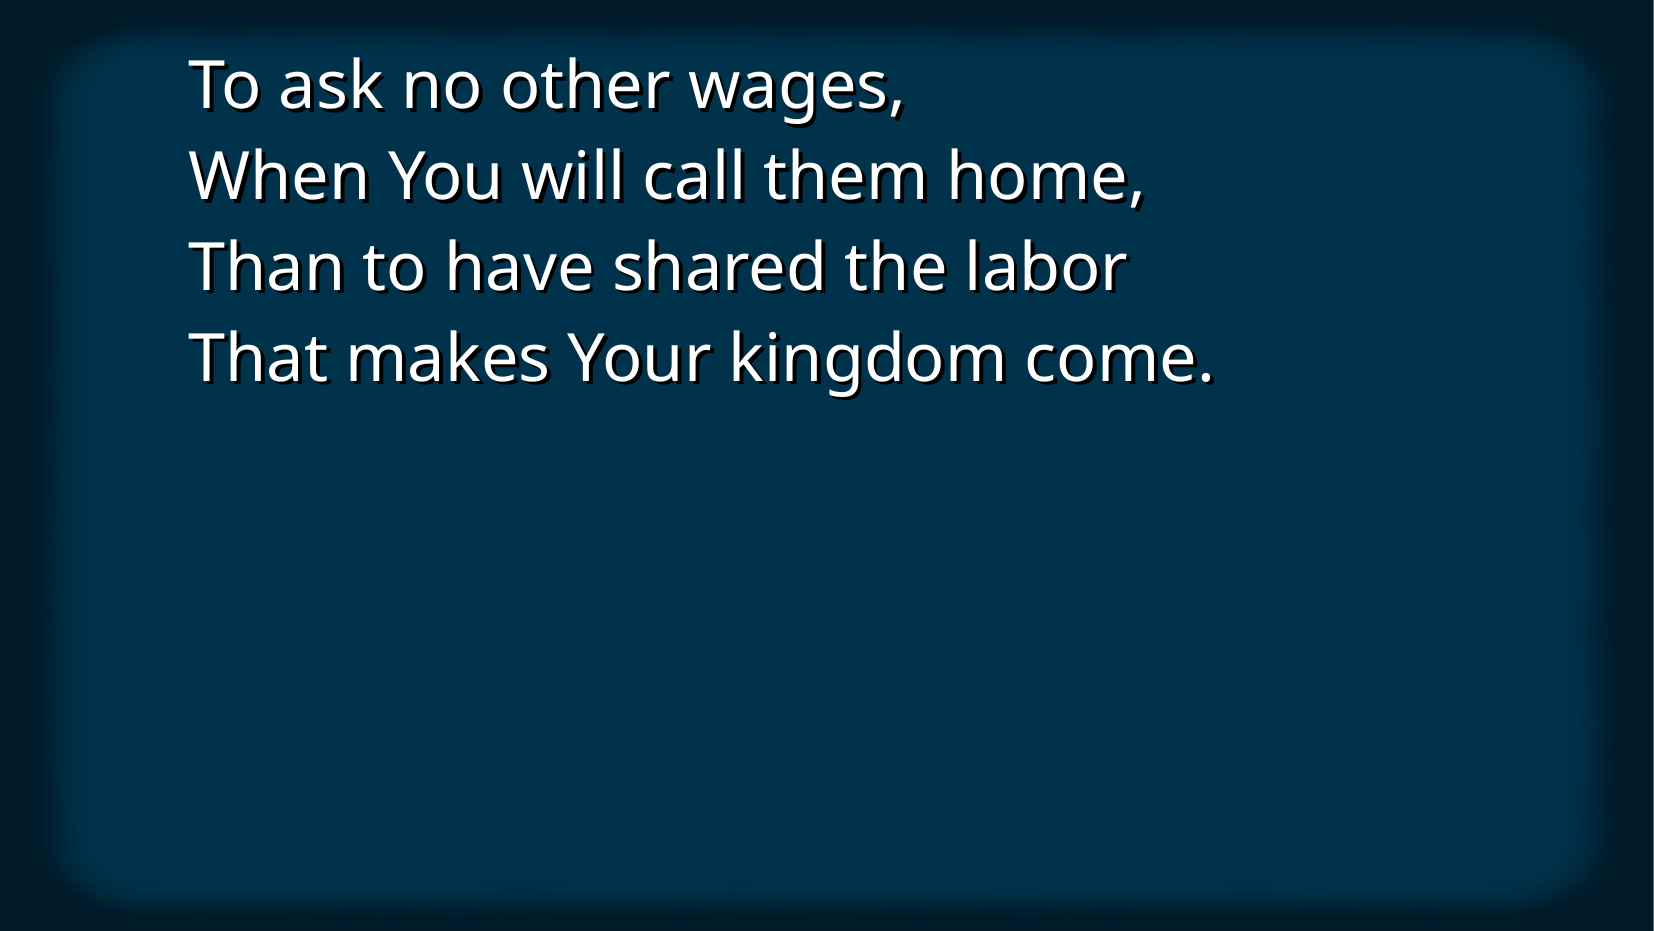

To ask no other wages,
 When You will call them home,
 Than to have shared the labor
 That makes Your kingdom come.